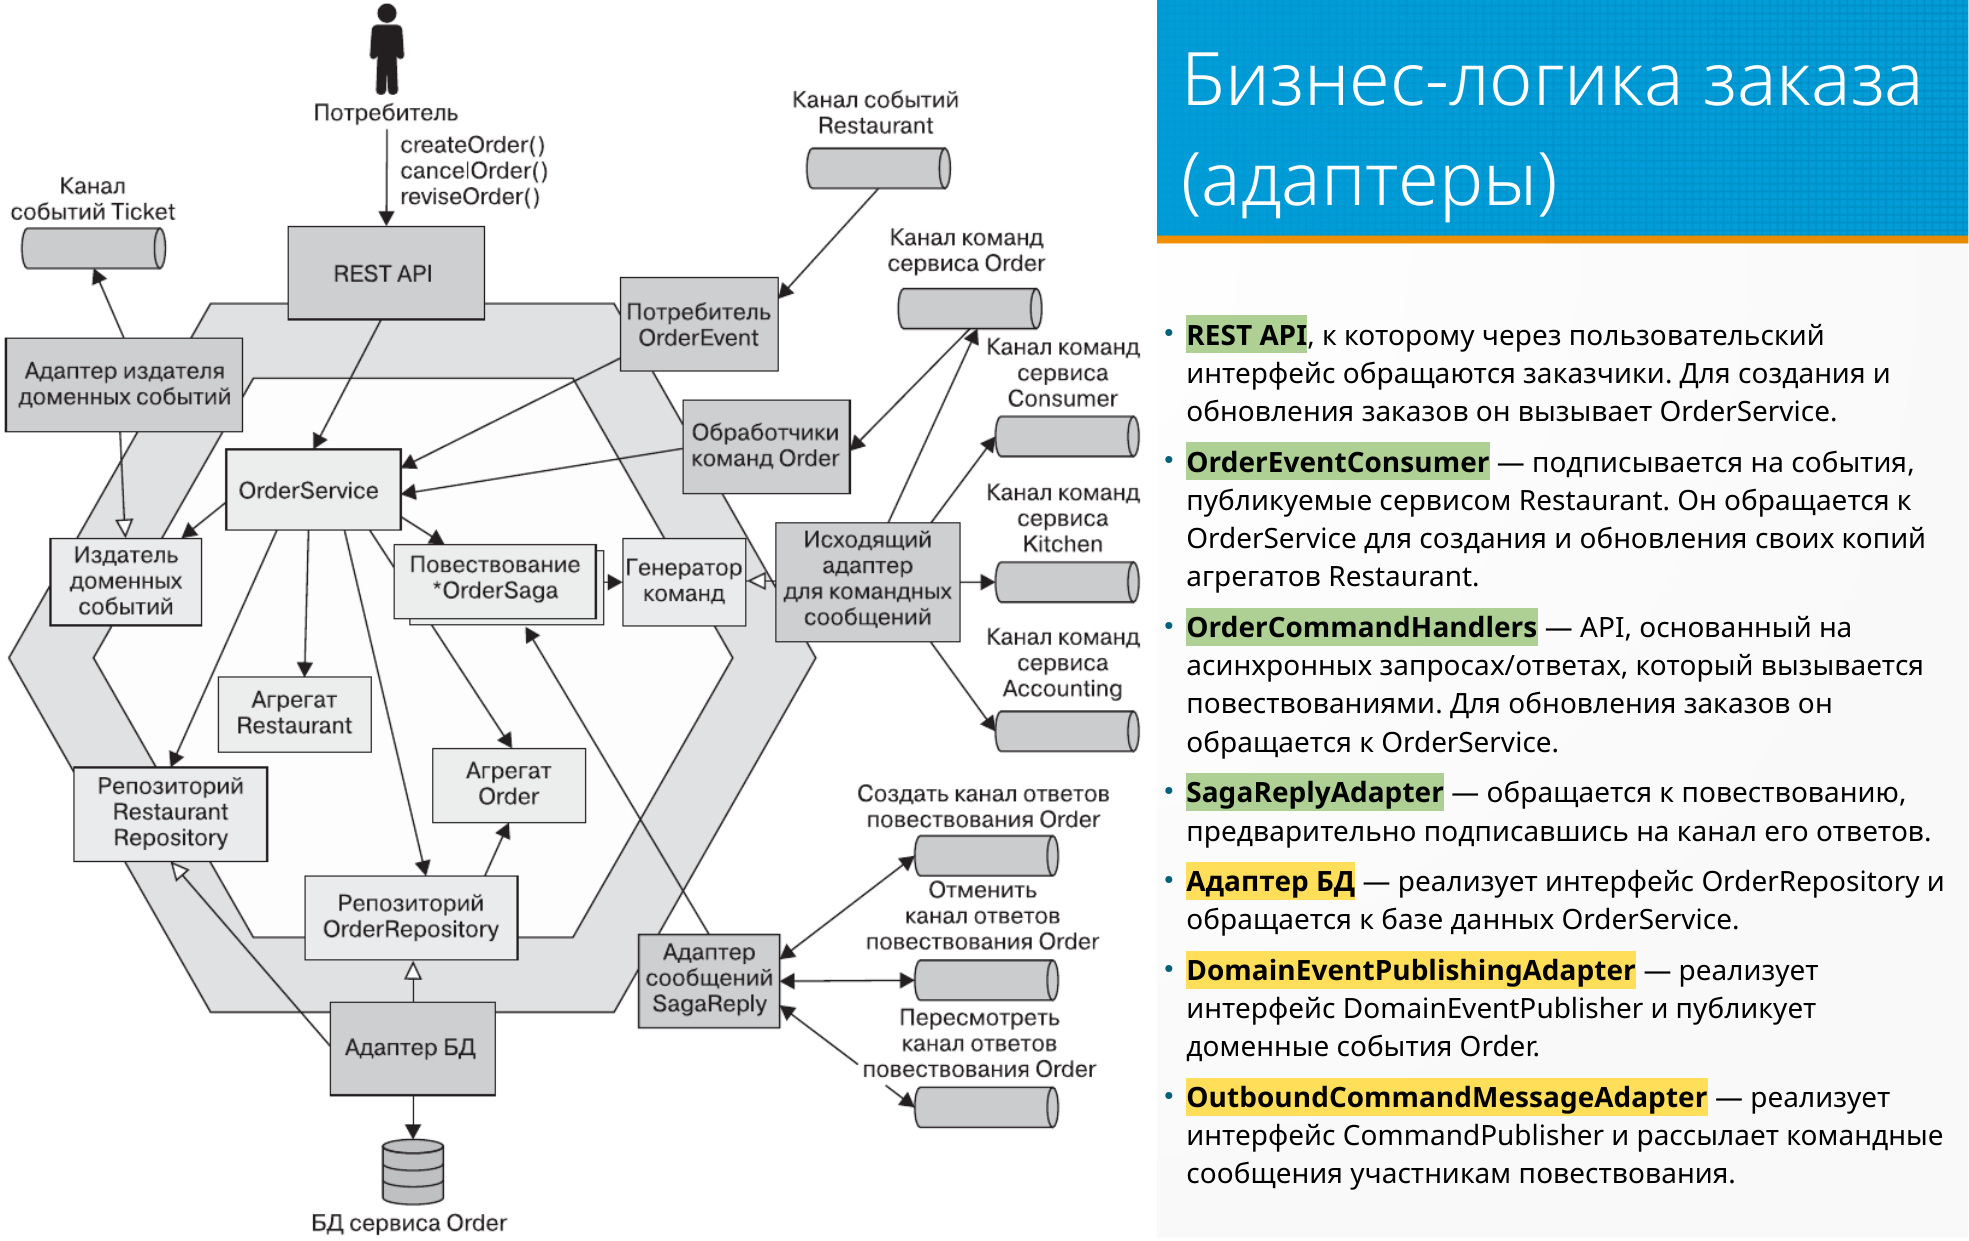

# Бизнес-логика заказа (адаптеры)
REST API, к которому через пользовательский интерфейс обращаются заказчики. Для создания и обновления заказов он вызывает OrderService.
OrderEventConsumer — подписывается на события, публикуемые сервисом Restaurant. Он обращается к OrderService для создания и обновления своих копий агрегатов Restaurant.
OrderCommandHandlers — API, основанный на асинхронных запросах/ответах, который вызывается повествованиями. Для обновления заказов он обращается к OrderService.
SagaReplyAdapter — обращается к повествованию, предварительно подписавшись на канал его ответов.
Адаптер БД — реализует интерфейс OrderRepository и обращается к базе данных OrderService.
DomainEventPublishingAdapter — реализует интерфейс DomainEventPublisher и публикует доменные события Order.
OutboundCommandMessageAdapter — реализует интерфейс CommandPublisher и рассылает командные сообщения участникам повествования.